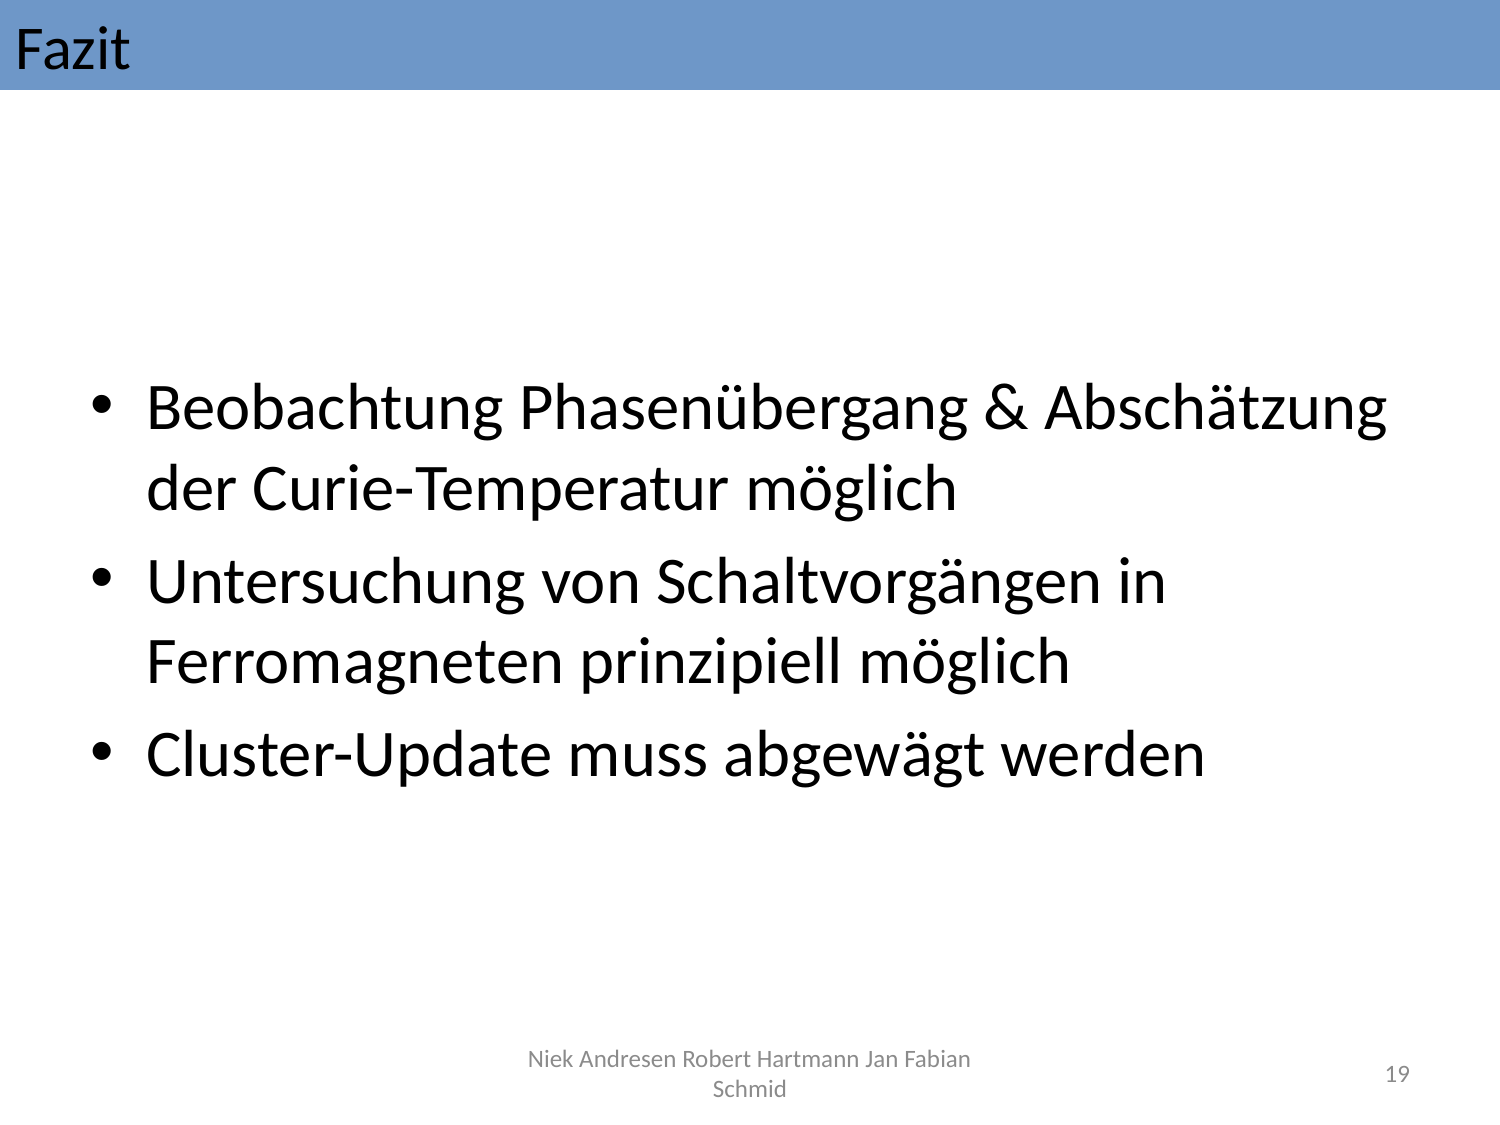

Fazit
# Beobachtung Phasenübergang & Abschätzung der Curie-Temperatur möglich
Untersuchung von Schaltvorgängen in Ferromagneten prinzipiell möglich
Cluster-Update muss abgewägt werden
Niek Andresen Robert Hartmann Jan Fabian Schmid